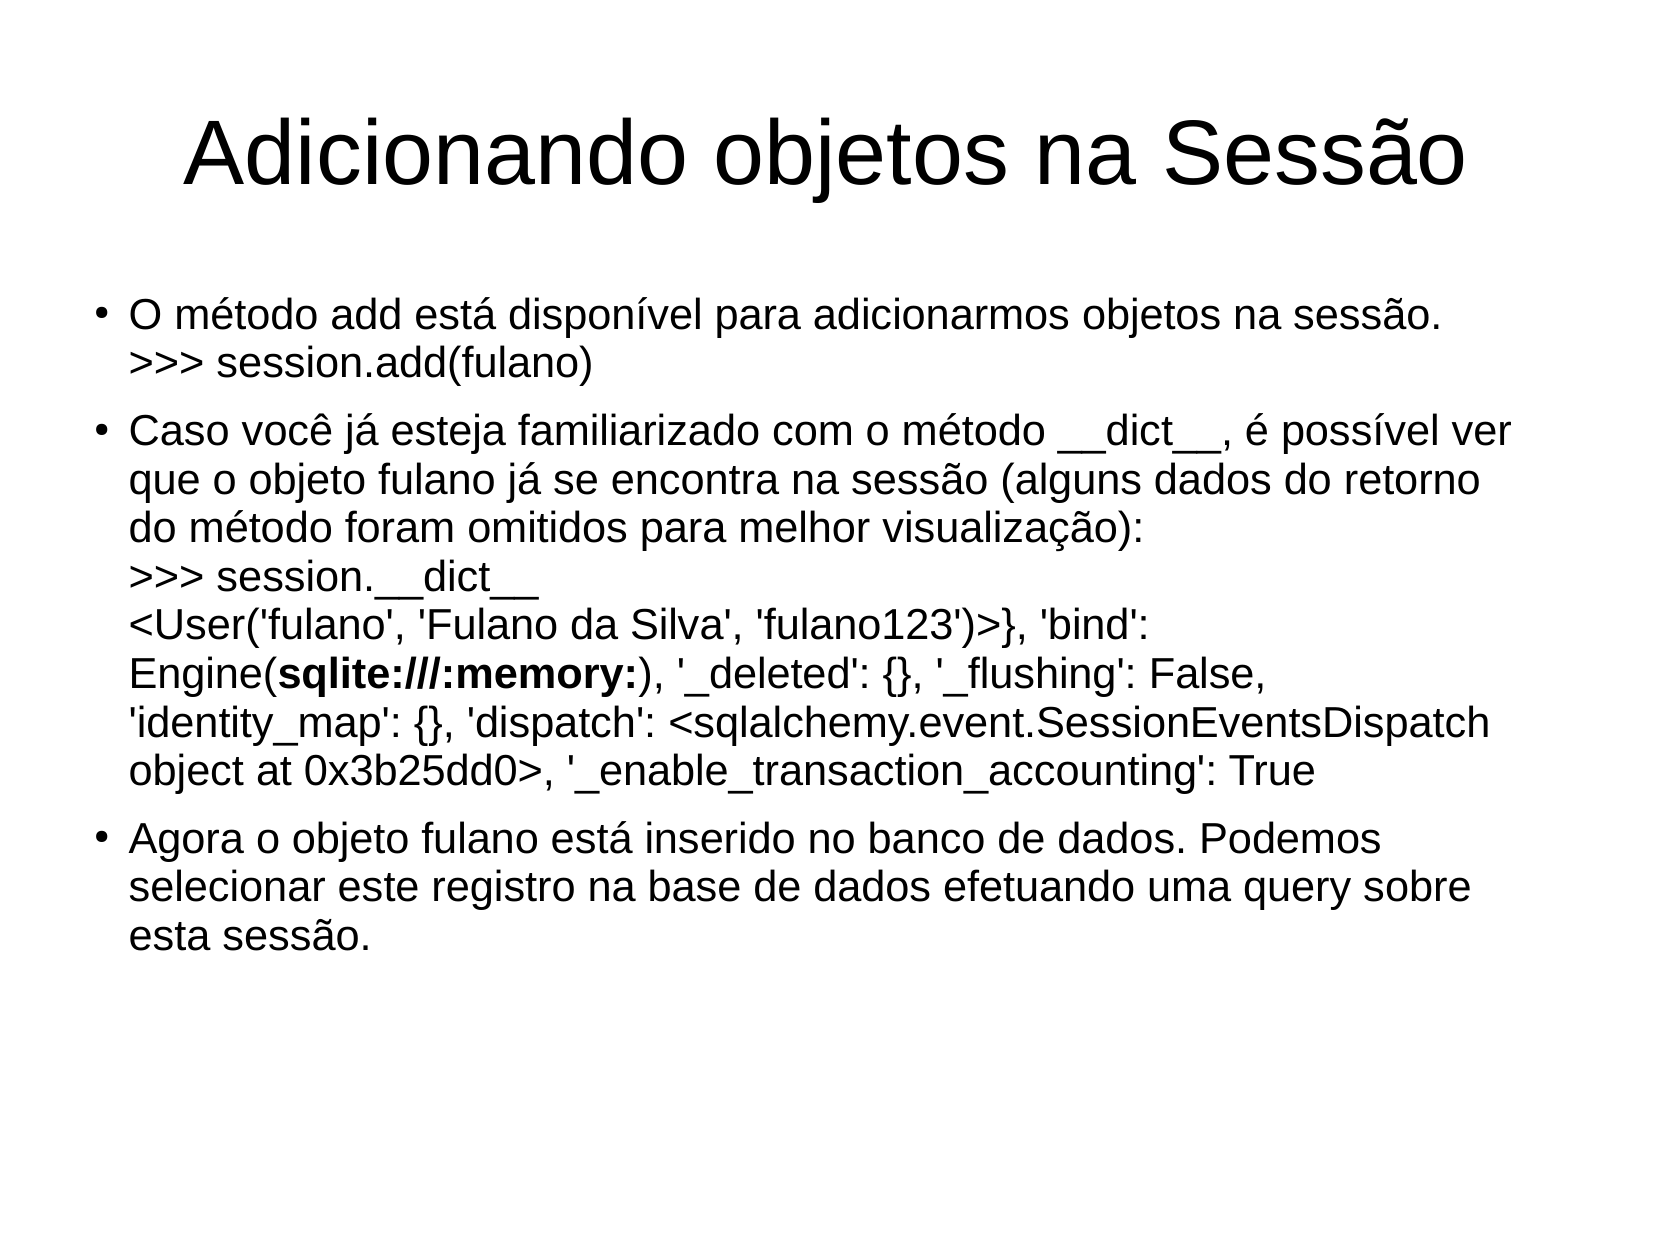

# Adicionando objetos na Sessão
O método add está disponível para adicionarmos objetos na sessão.
>>> session.add(fulano)
Caso você já esteja familiarizado com o método __dict__, é possível ver que o objeto fulano já se encontra na sessão (alguns dados do retorno do método foram omitidos para melhor visualização):
>>> session.__dict__
<User('fulano', 'Fulano da Silva', 'fulano123')>}, 'bind': Engine(sqlite:///:memory:), '_deleted': {}, '_flushing': False, 'identity_map': {}, 'dispatch': <sqlalchemy.event.SessionEventsDispatch object at 0x3b25dd0>, '_enable_transaction_accounting': True
Agora o objeto fulano está inserido no banco de dados. Podemos selecionar este registro na base de dados efetuando uma query sobre esta sessão.